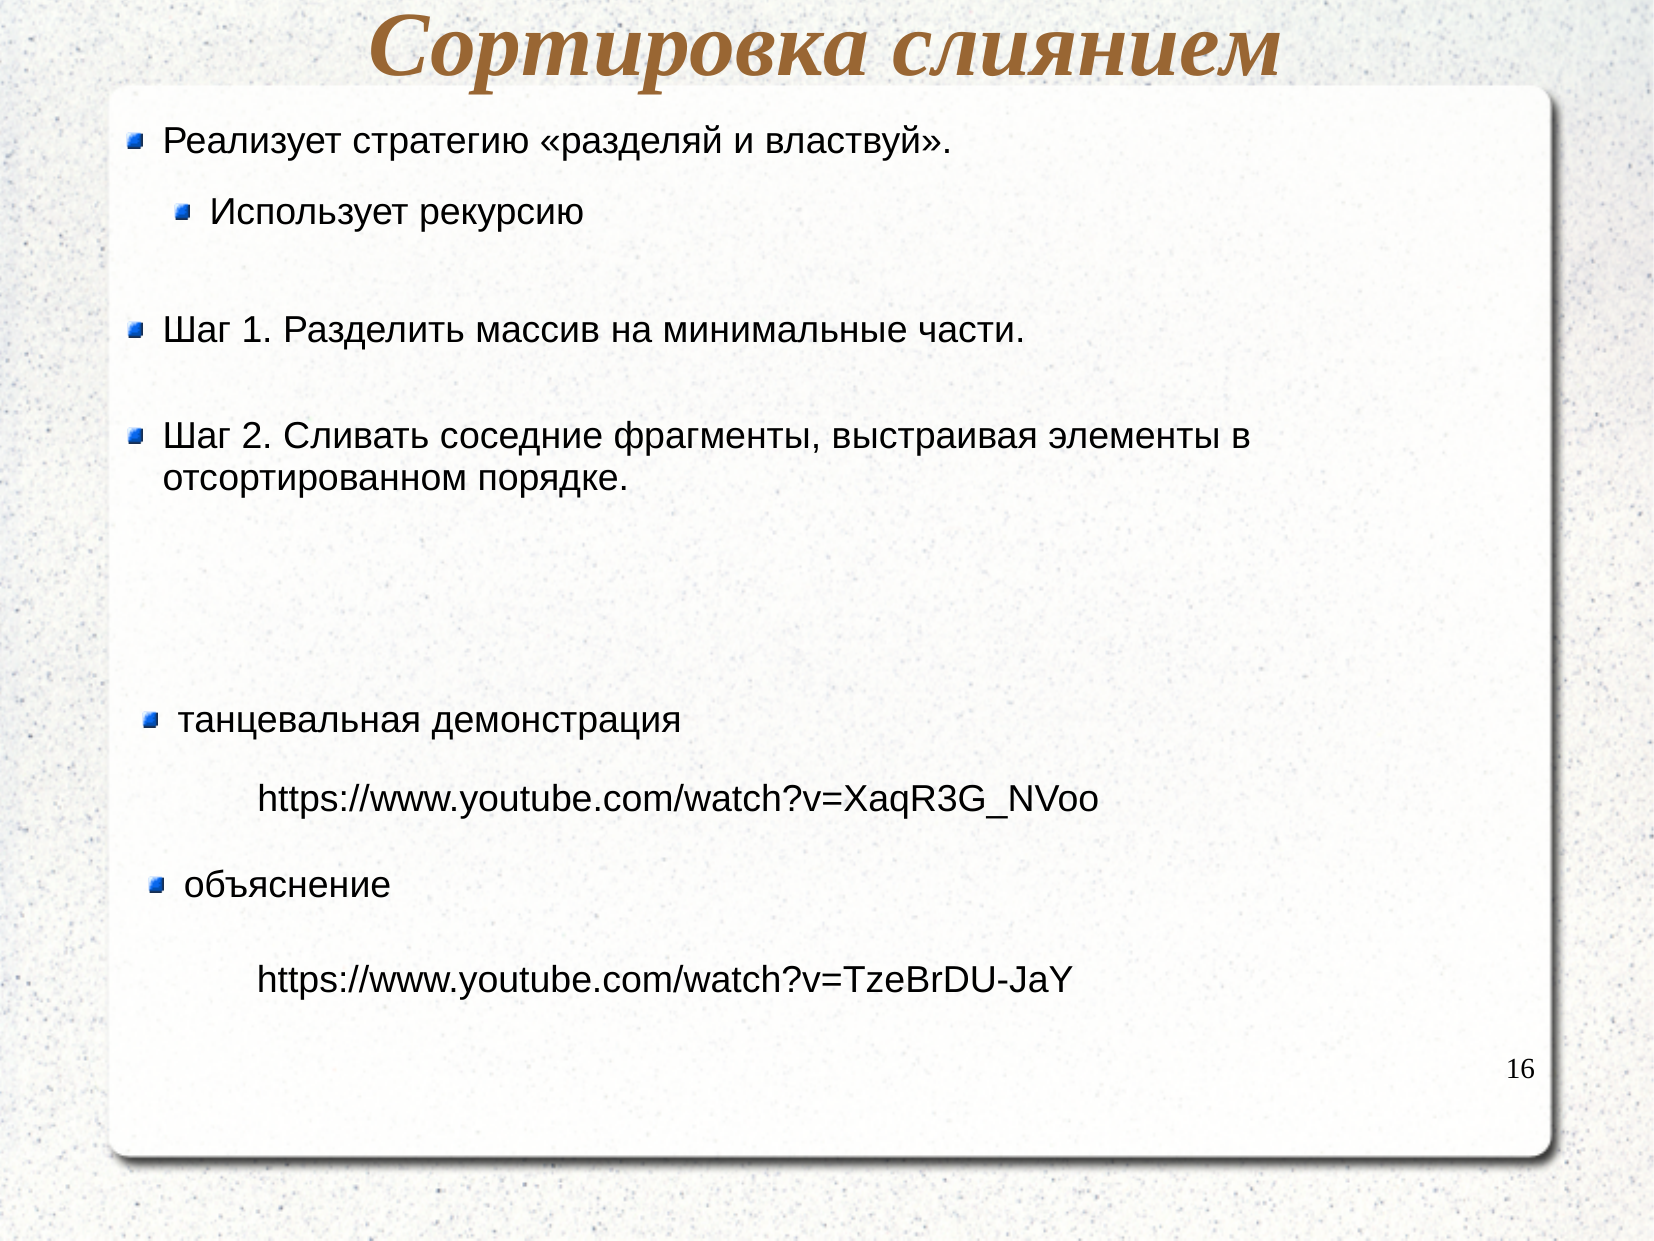

# Сортировка слиянием
Реализует стратегию «разделяй и властвуй».
Использует рекурсию
Шаг 1. Разделить массив на минимальные части.
Шаг 2. Сливать соседние фрагменты, выстраивая элементы в отсортированном порядке.
танцевальная демонстрация
https://www.youtube.com/watch?v=XaqR3G_NVoo
объяснение
https://www.youtube.com/watch?v=TzeBrDU-JaY
16